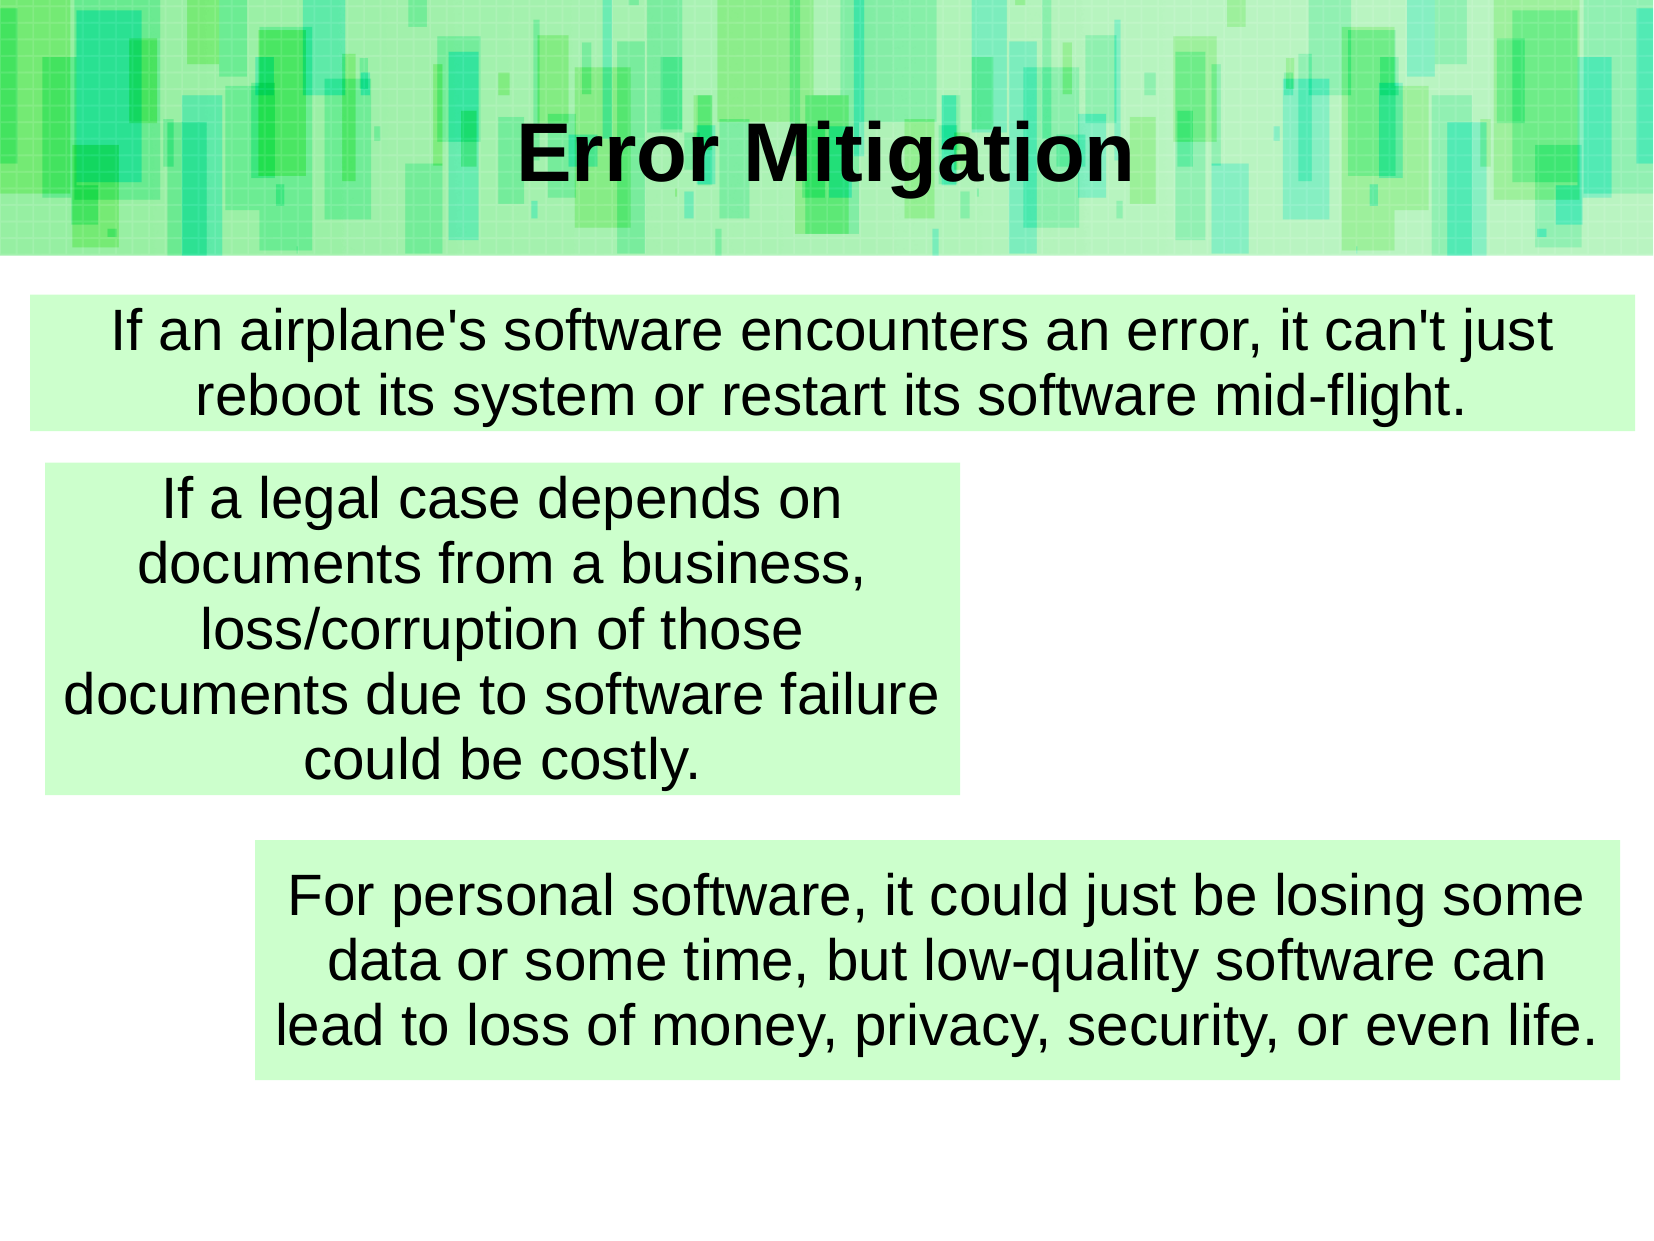

# Error Mitigation
If an airplane's software encounters an error, it can't just reboot its system or restart its software mid-flight.
If a legal case depends on documents from a business, loss/corruption of those documents due to software failure could be costly.
For personal software, it could just be losing some data or some time, but low-quality software can lead to loss of money, privacy, security, or even life.
“while not done”